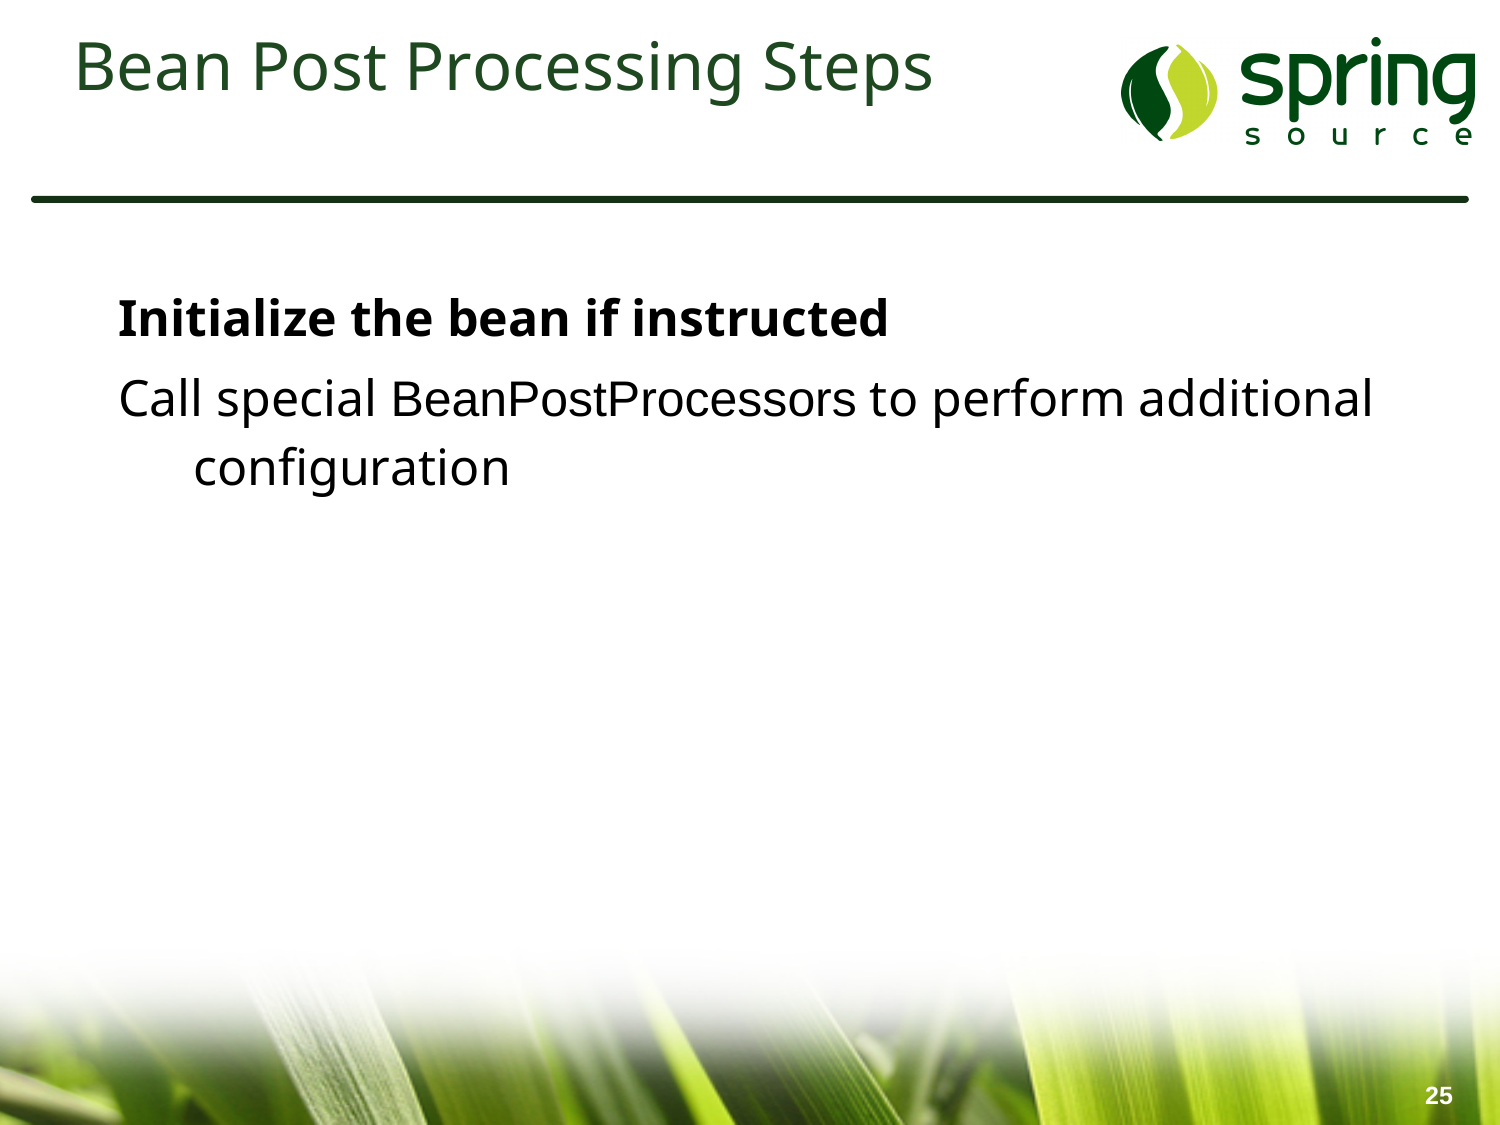

# Bean Post Processing Steps
Initialize the bean if instructed
Call special BeanPostProcessors to perform additional configuration